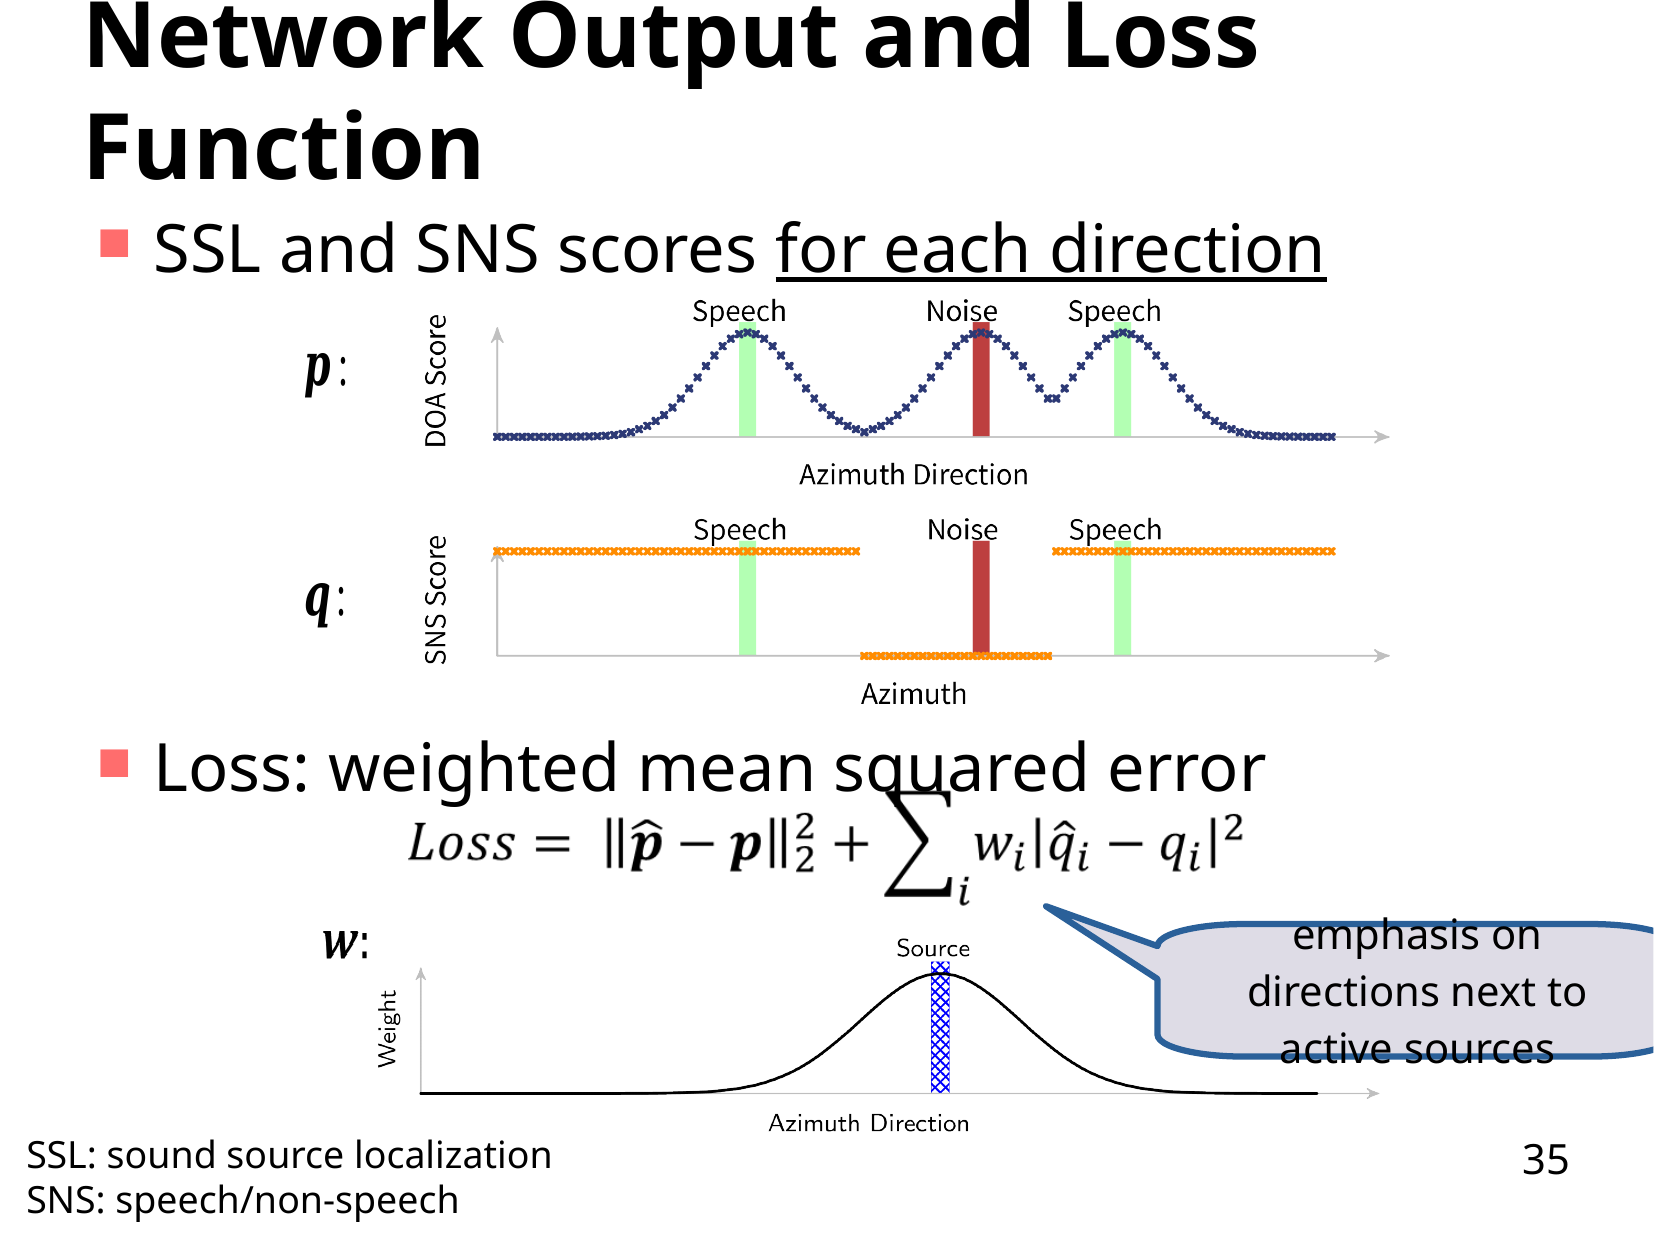

# Network Output and Loss Function
SSL and SNS scores for each direction
Loss: weighted mean squared error
emphasis on directions next to active sources
SSL: sound source localization
SNS: speech/non-speech
35